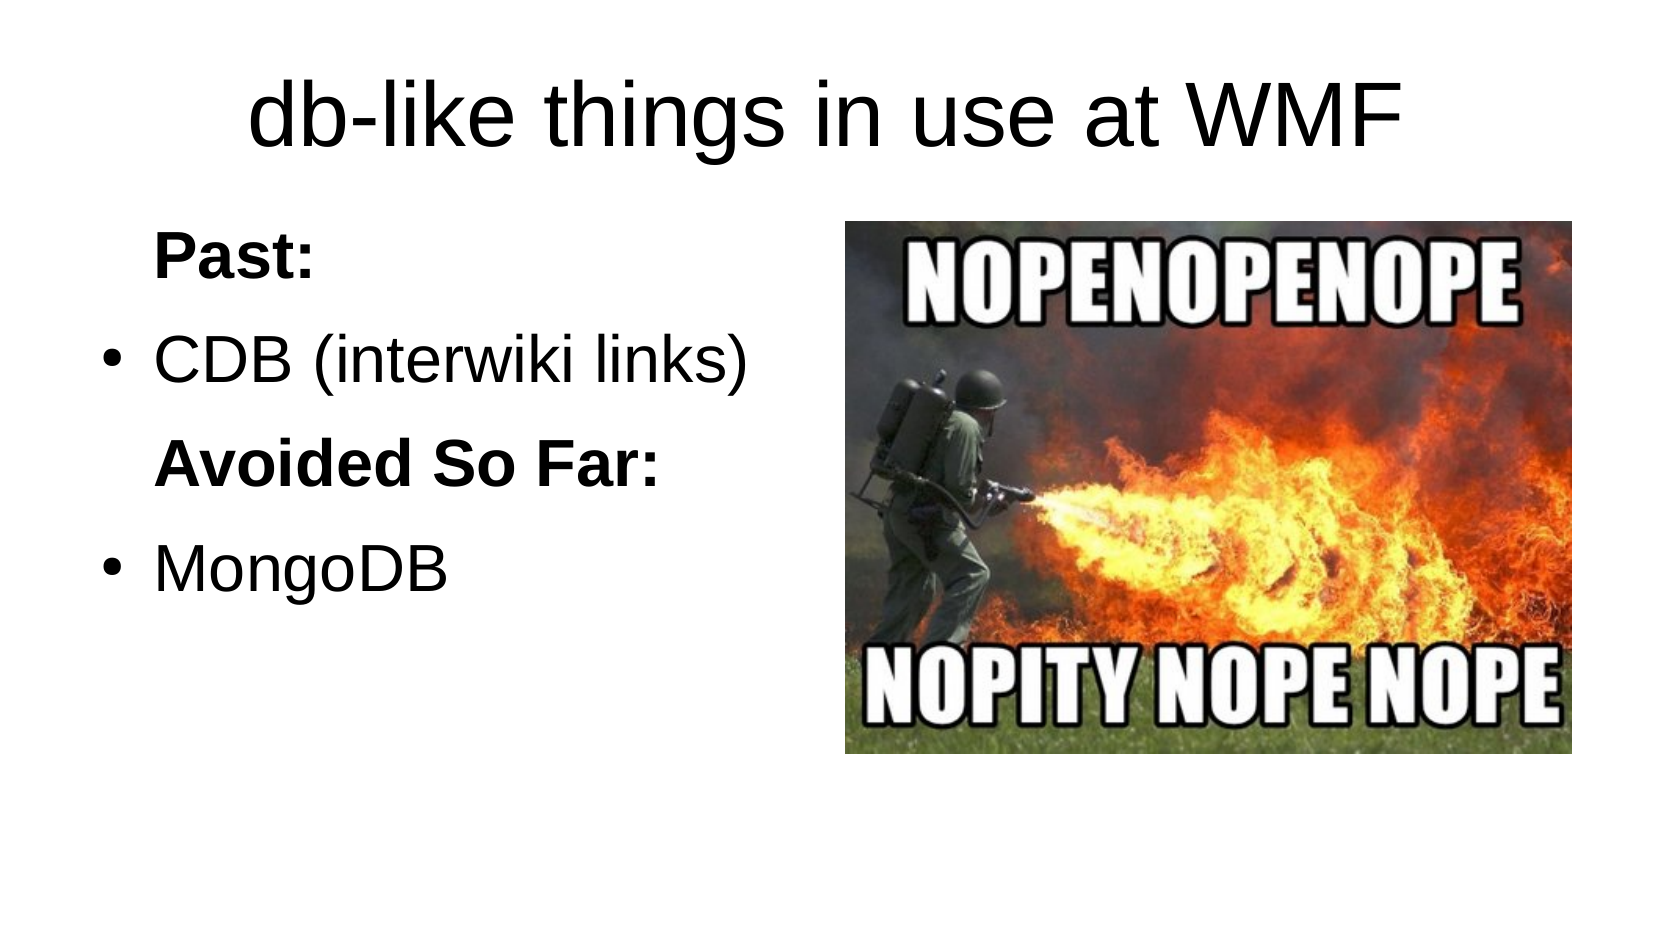

# db-like things in use at WMF
Past:
CDB (interwiki links)
Avoided So Far:
MongoDB